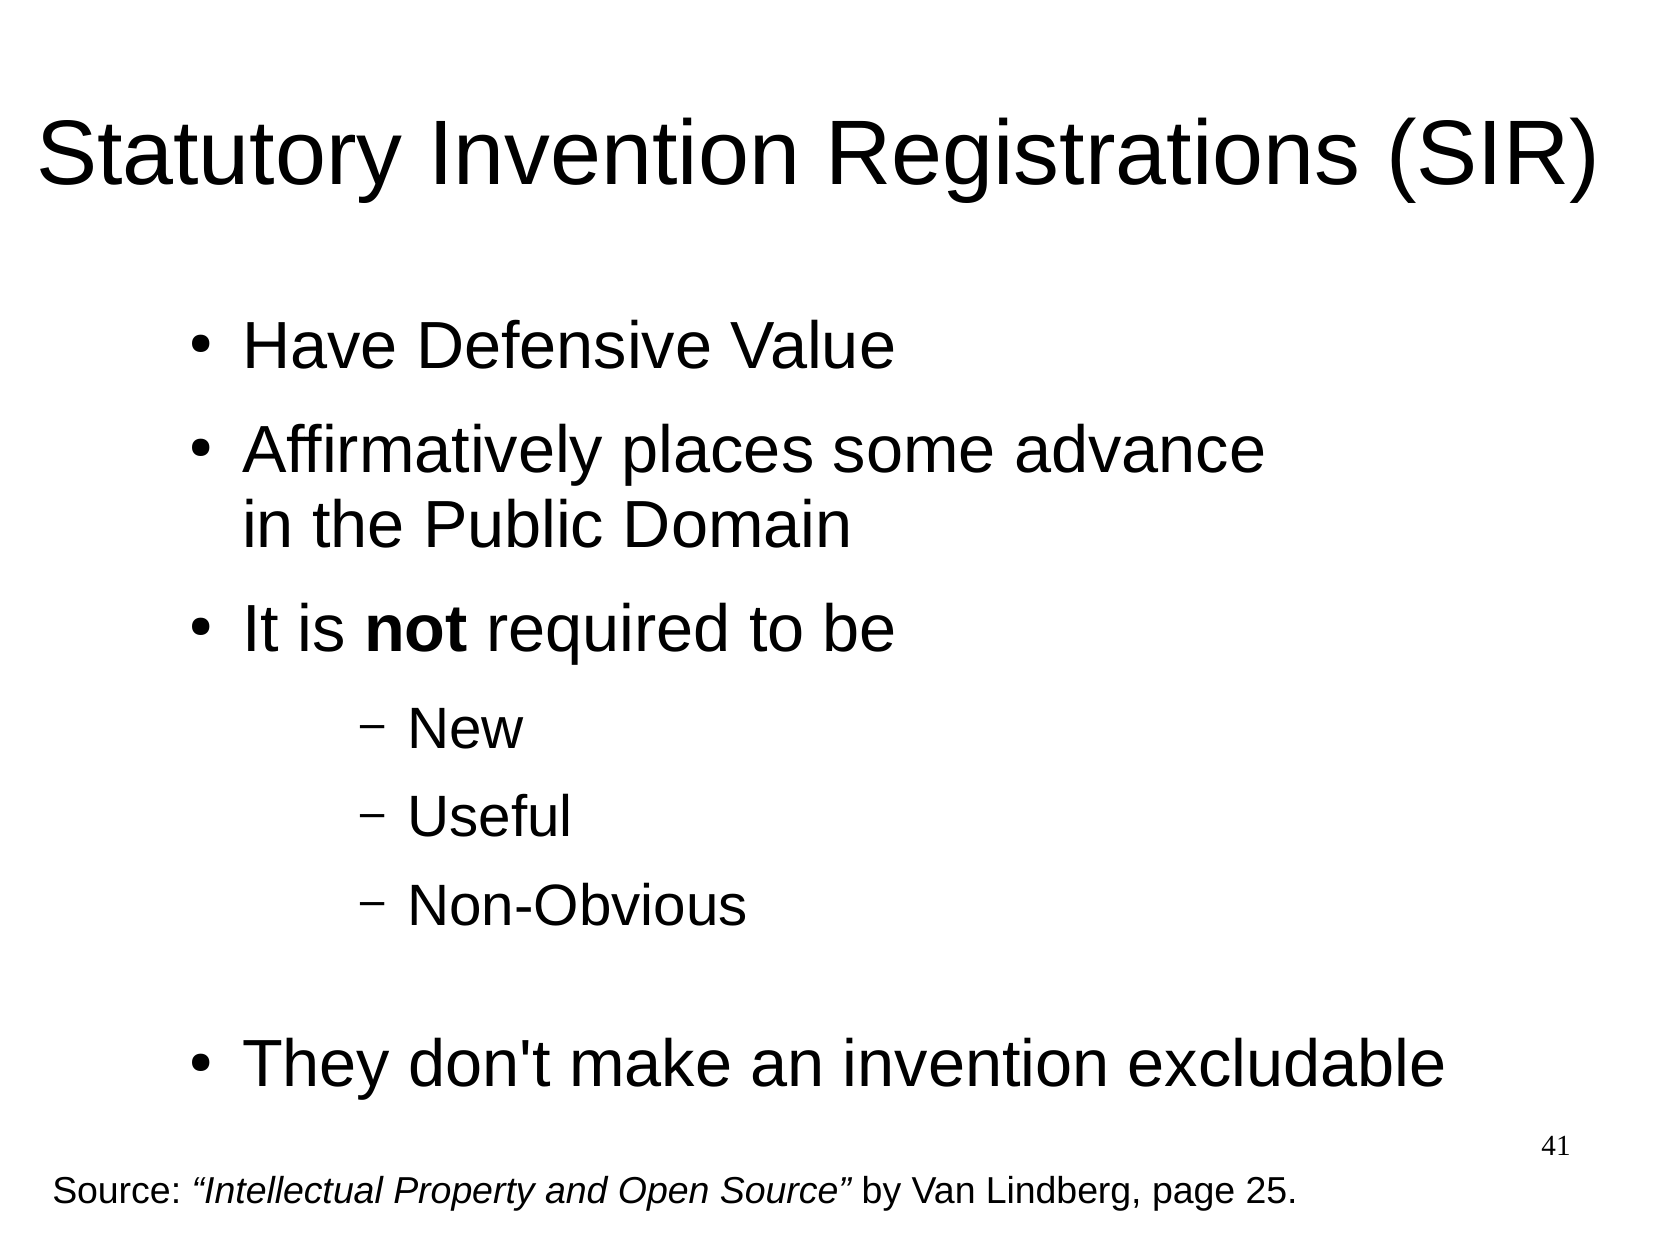

# Statutory Invention Registrations (SIR)
Have Defensive Value
Affirmatively places some advance
in the Public Domain
It is not required to be
New
Useful
Non-Obvious
They don't make an invention excludable
41
Source: “Intellectual Property and Open Source” by Van Lindberg, page 25.